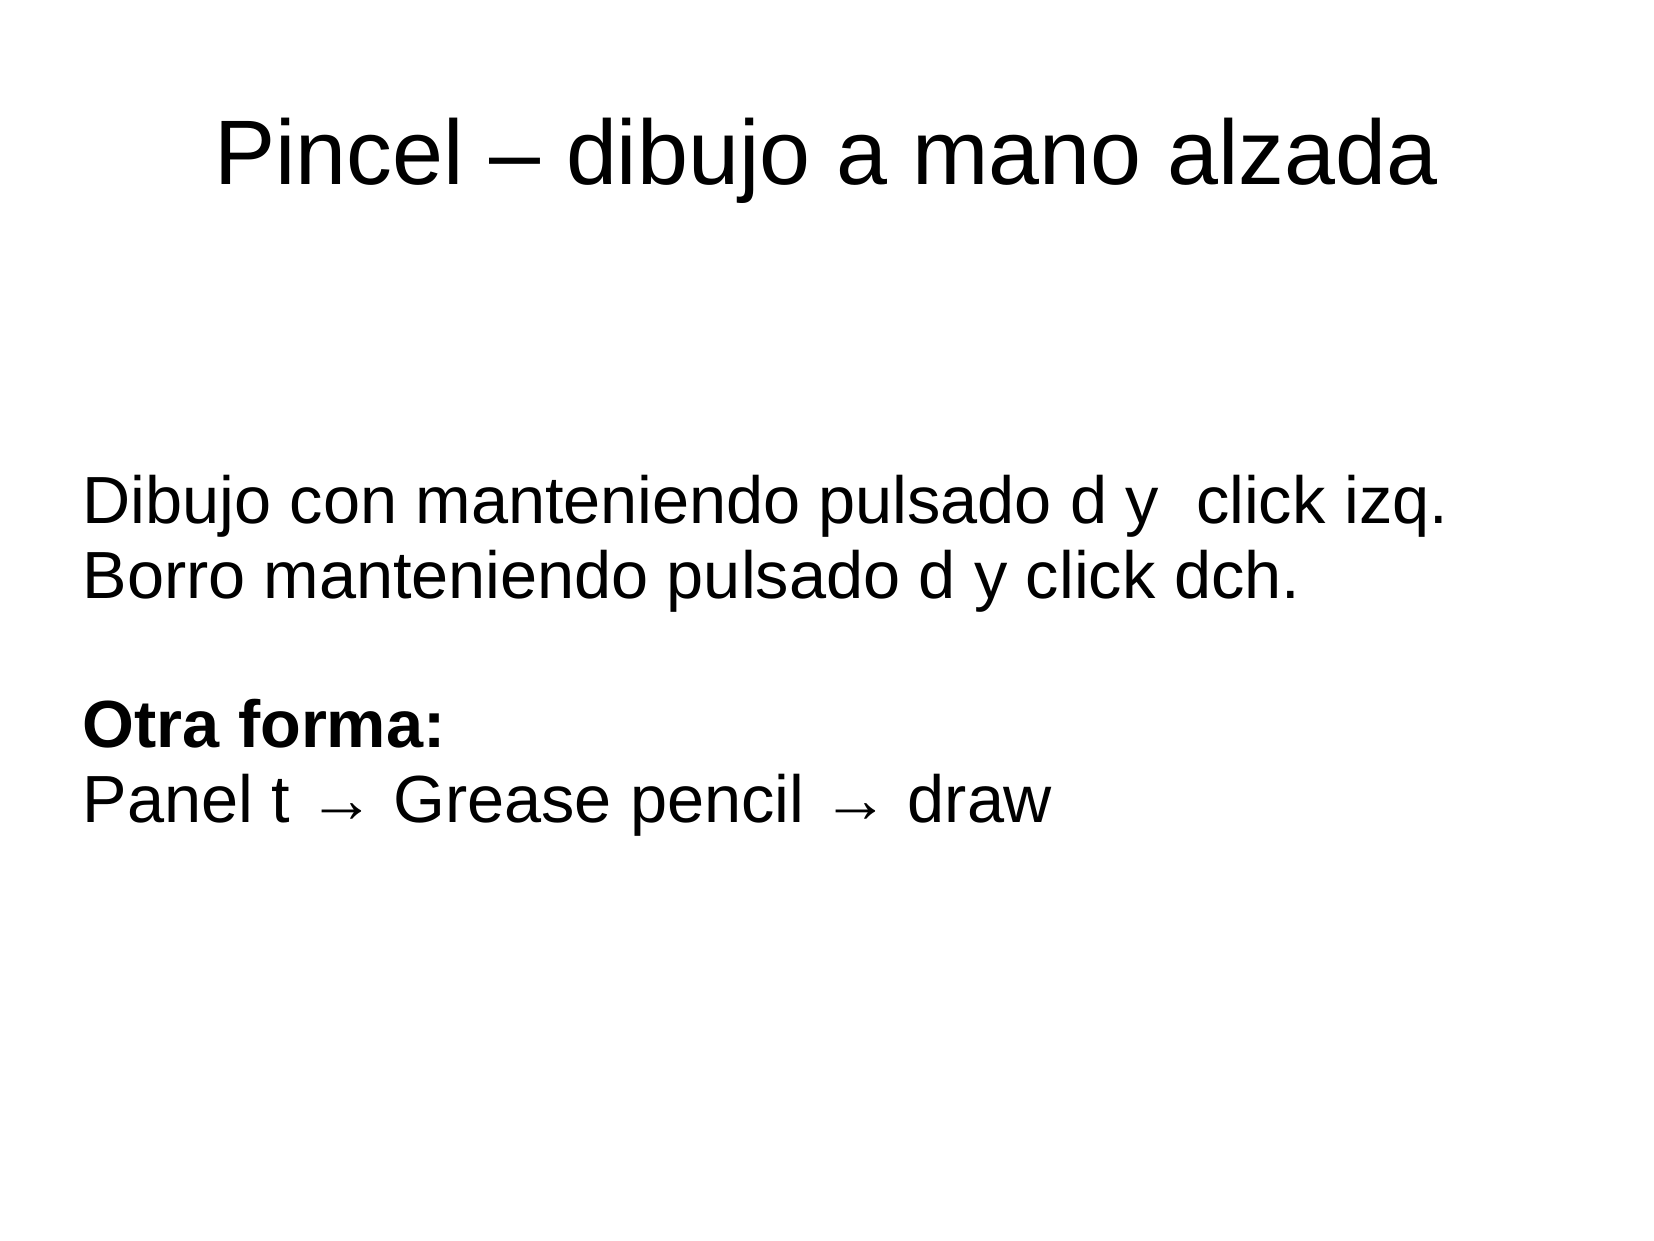

# Pincel – dibujo a mano alzada
Dibujo con manteniendo pulsado d y click izq.
Borro manteniendo pulsado d y click dch.
Otra forma:
Panel t → Grease pencil → draw